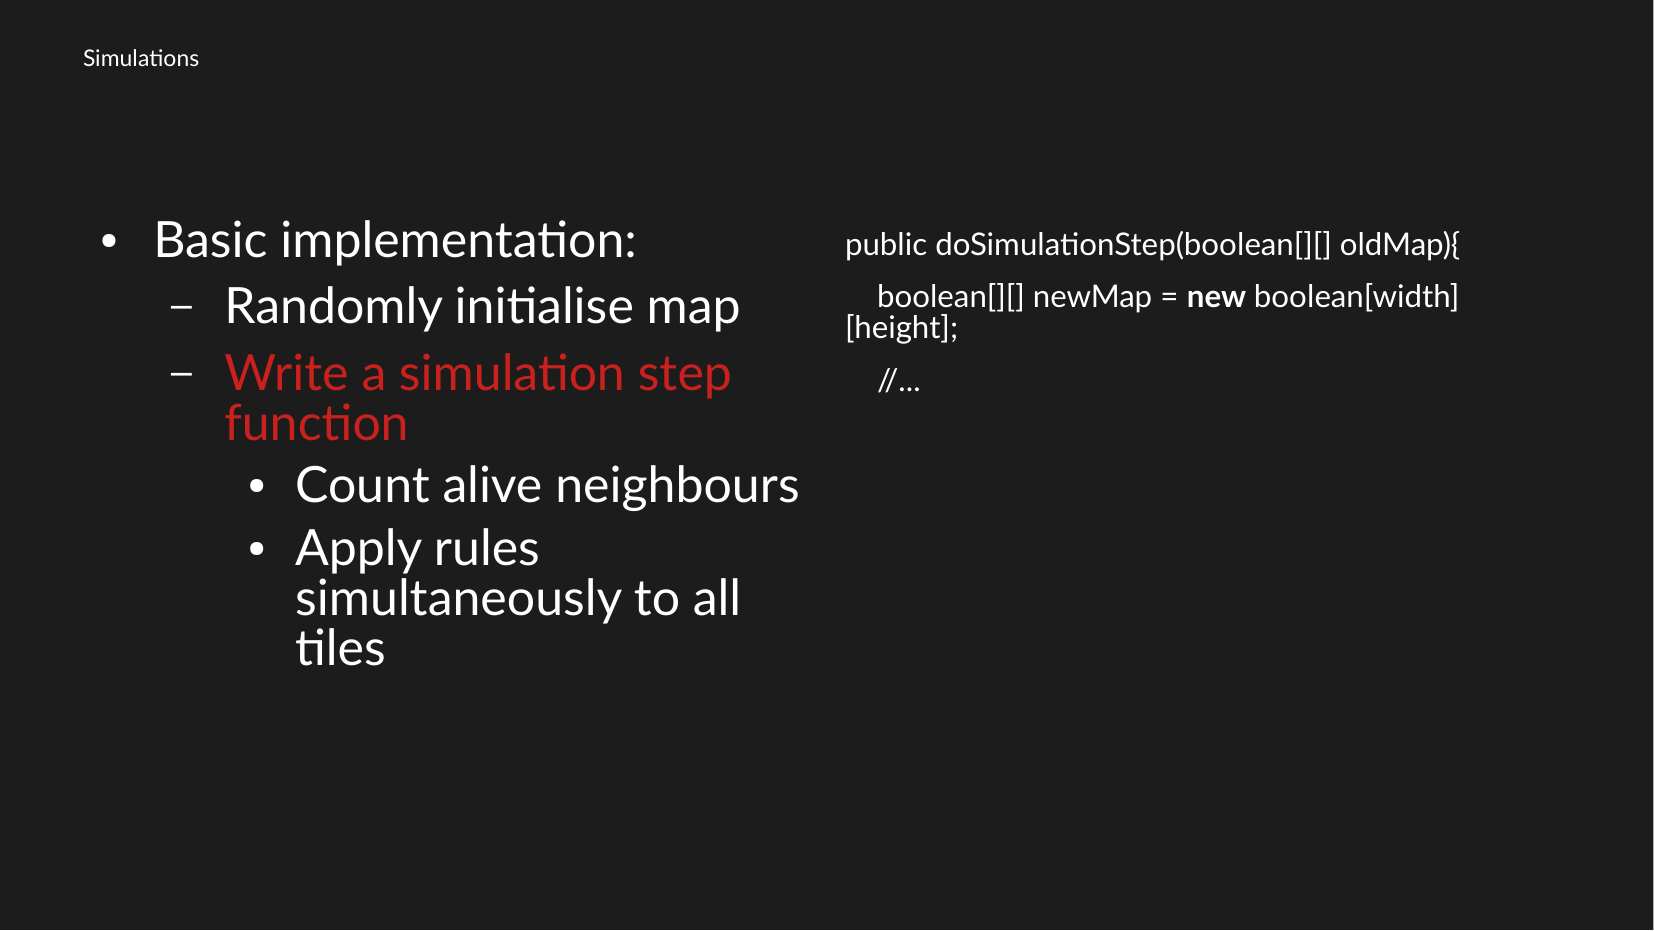

# Simulations
Basic implementation:
Randomly initialise map
Write a simulation step function
Count alive neighbours
Apply rules simultaneously to all tiles
public doSimulationStep(boolean[][] oldMap){
 boolean[][] newMap = new boolean[width][height];
 //...